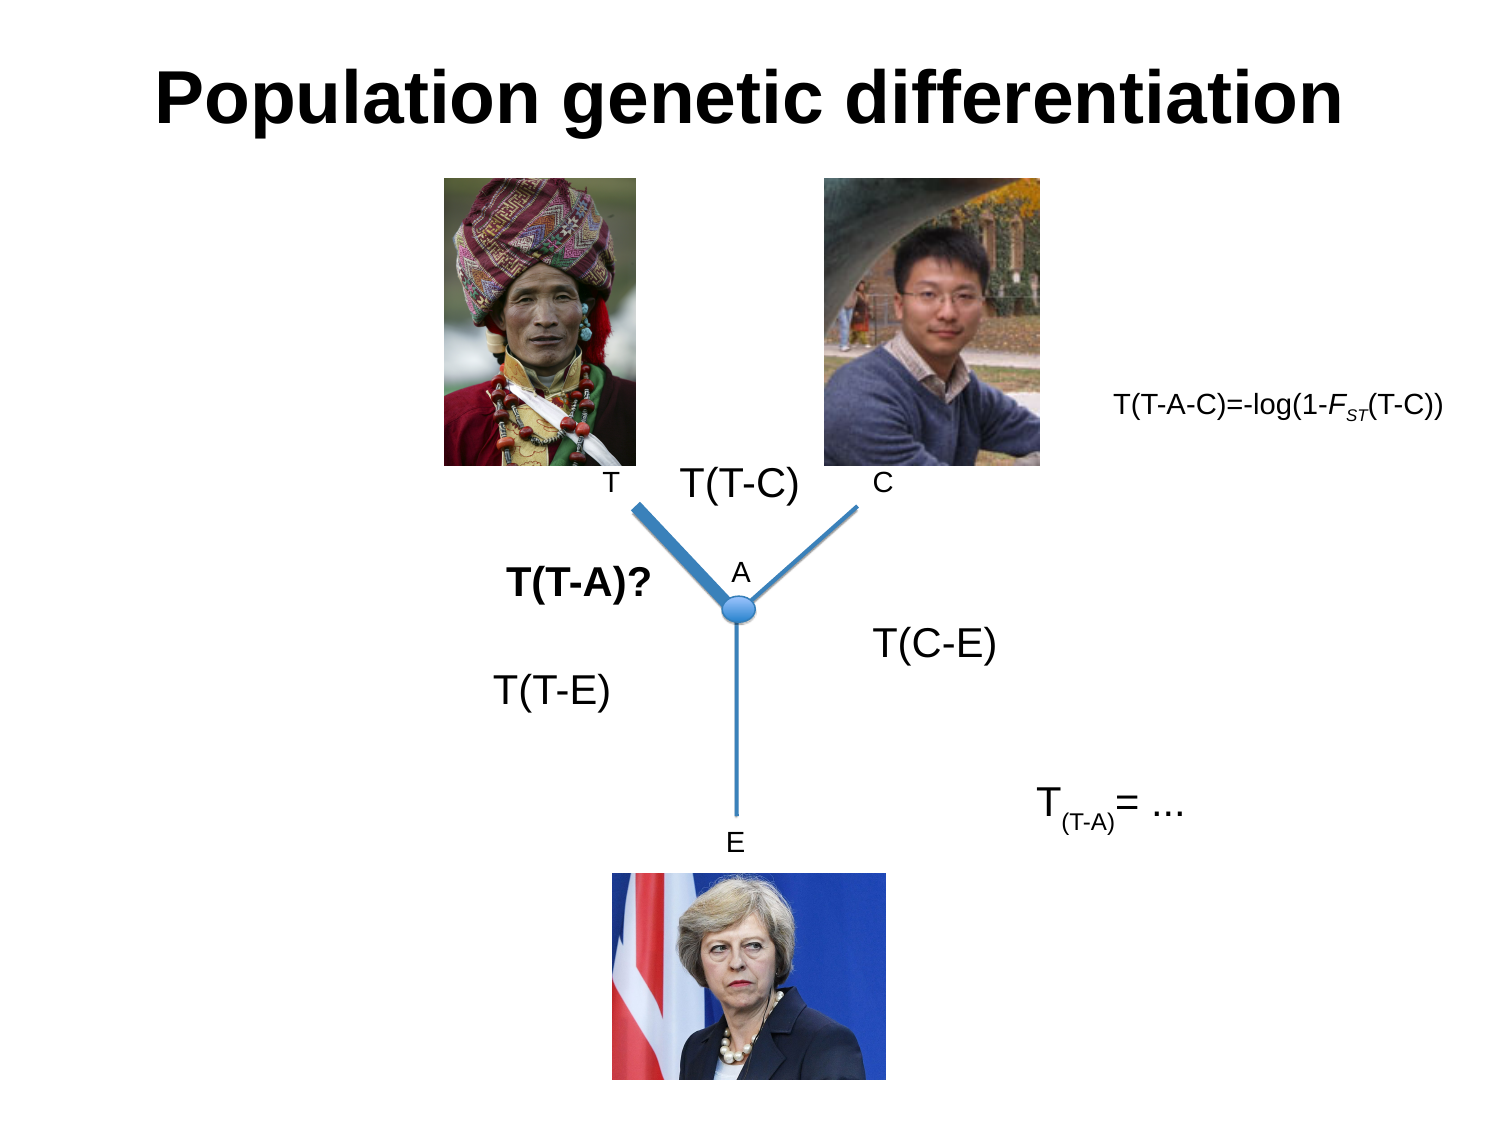

Population genetic differentiation
#
T(T-A-C)=-log(1-FST(T-C))
T(T-C)
T
C
A
T(T-A)?
T(C-E)
T(T-E)
T(T-A)= ...
E